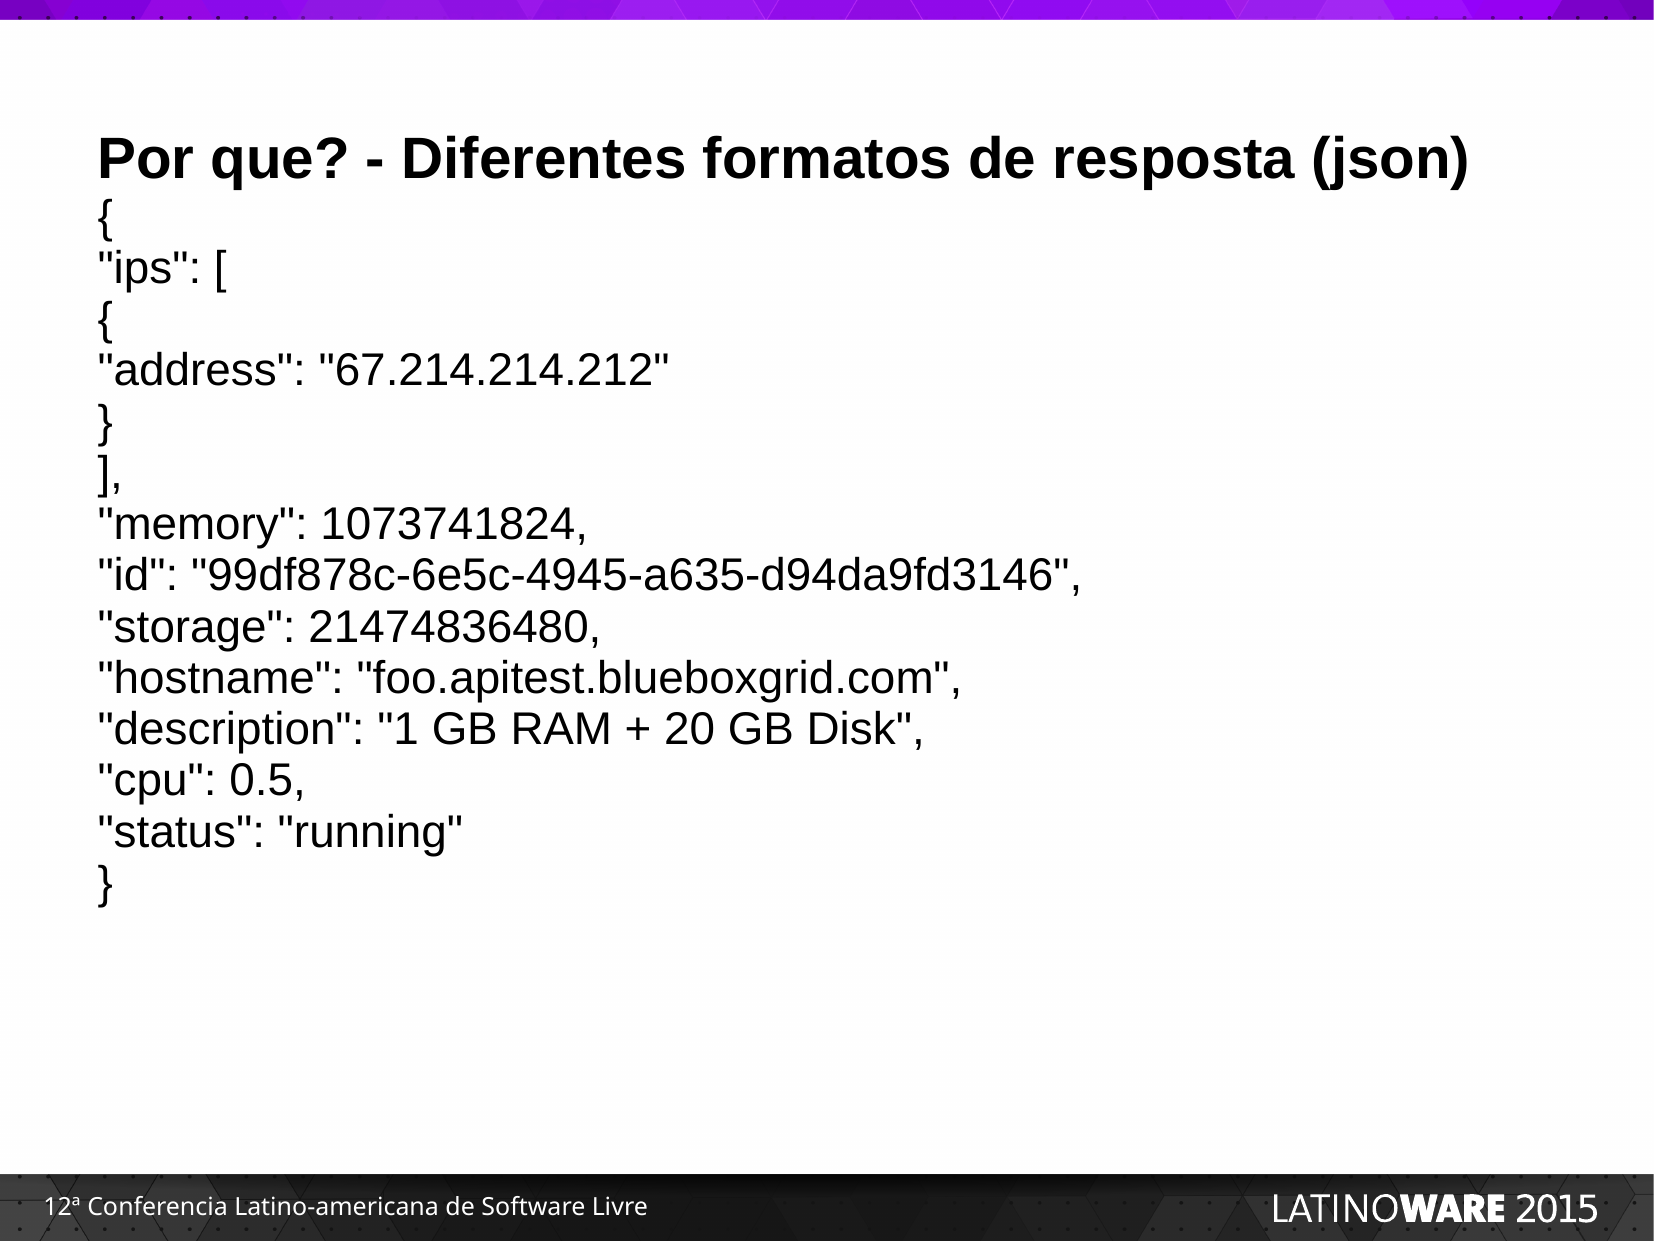

Por que? - Diferentes formatos de resposta (json)
{
"ips": [
{
"address": "67.214.214.212"
}
],
"memory": 1073741824,
"id": "99df878c-6e5c-4945-a635-d94da9fd3146",
"storage": 21474836480,
"hostname": "foo.apitest.blueboxgrid.com",
"description": "1 GB RAM + 20 GB Disk",
"cpu": 0.5,
"status": "running"
}
12ª Conferencia Latino-americana de Software Livre